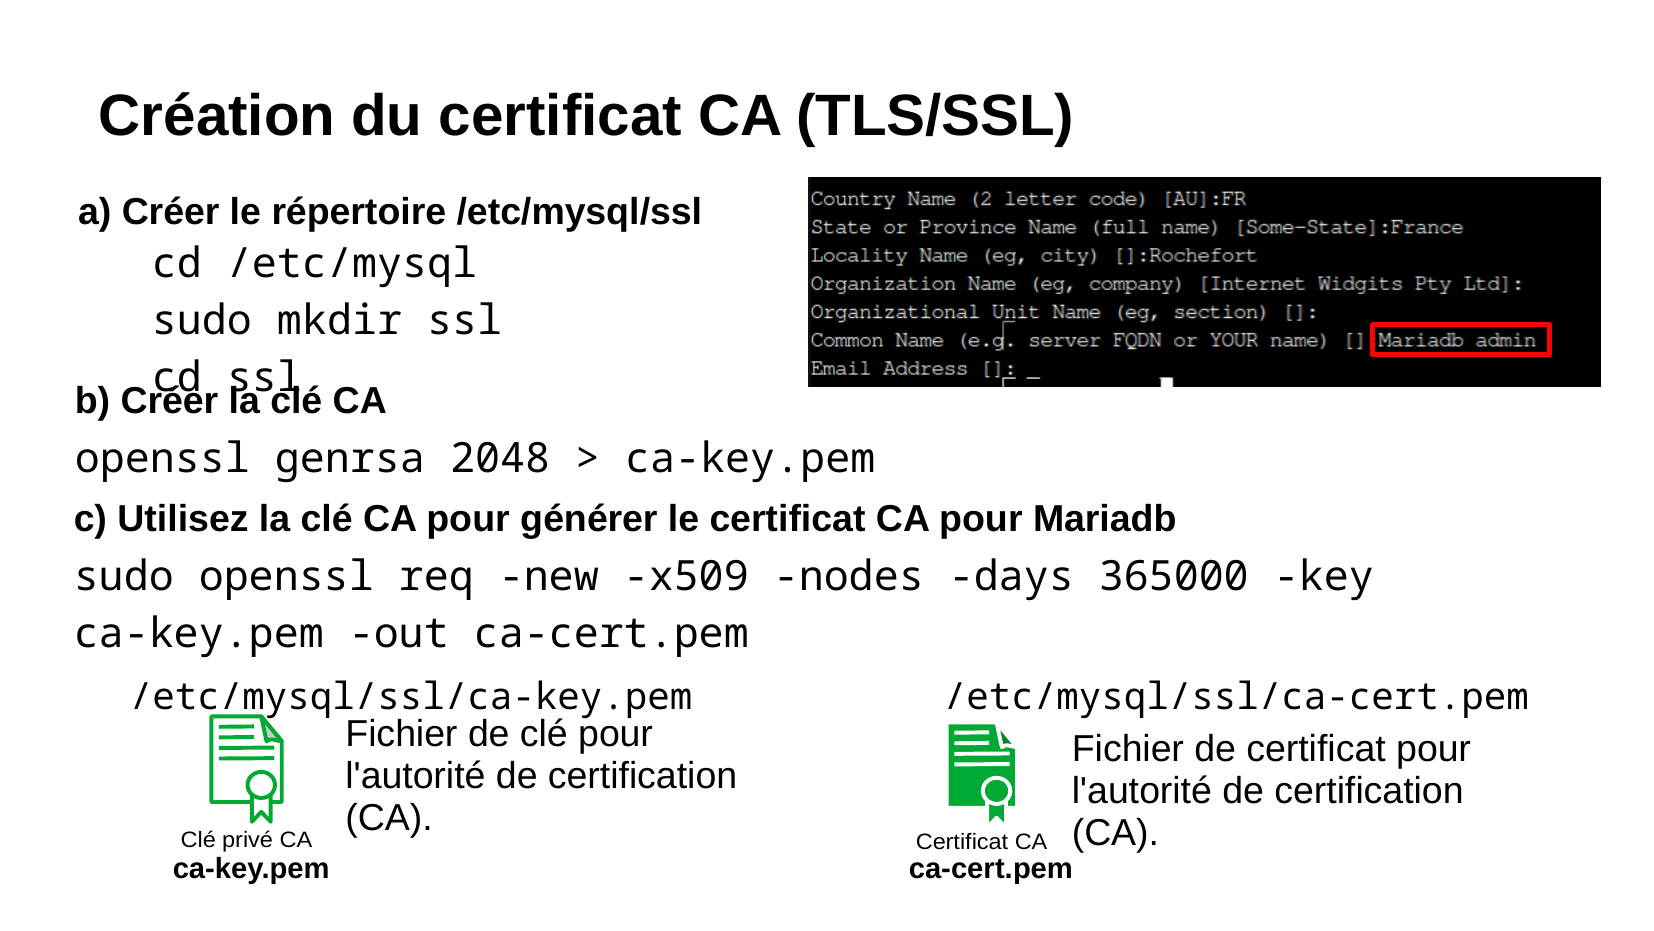

# Création du certificat CA (TLS/SSL)
a) Créer le répertoire /etc/mysql/ssl
	cd /etc/mysql
	sudo mkdir ssl
	cd ssl
b) Créer la clé CA
openssl genrsa 2048 > ca-key.pem
c) Utilisez la clé CA pour générer le certificat CA pour Mariadb
sudo openssl req -new -x509 -nodes -days 365000 -key ca-key.pem -out ca-cert.pem
/etc/mysql/ssl/ca-key.pem
/etc/mysql/ssl/ca-cert.pem
Fichier de clé pour l'autorité de certification (CA).
ca-key.pem
Fichier de certificat pour l'autorité de certification (CA).
ca-cert.pem